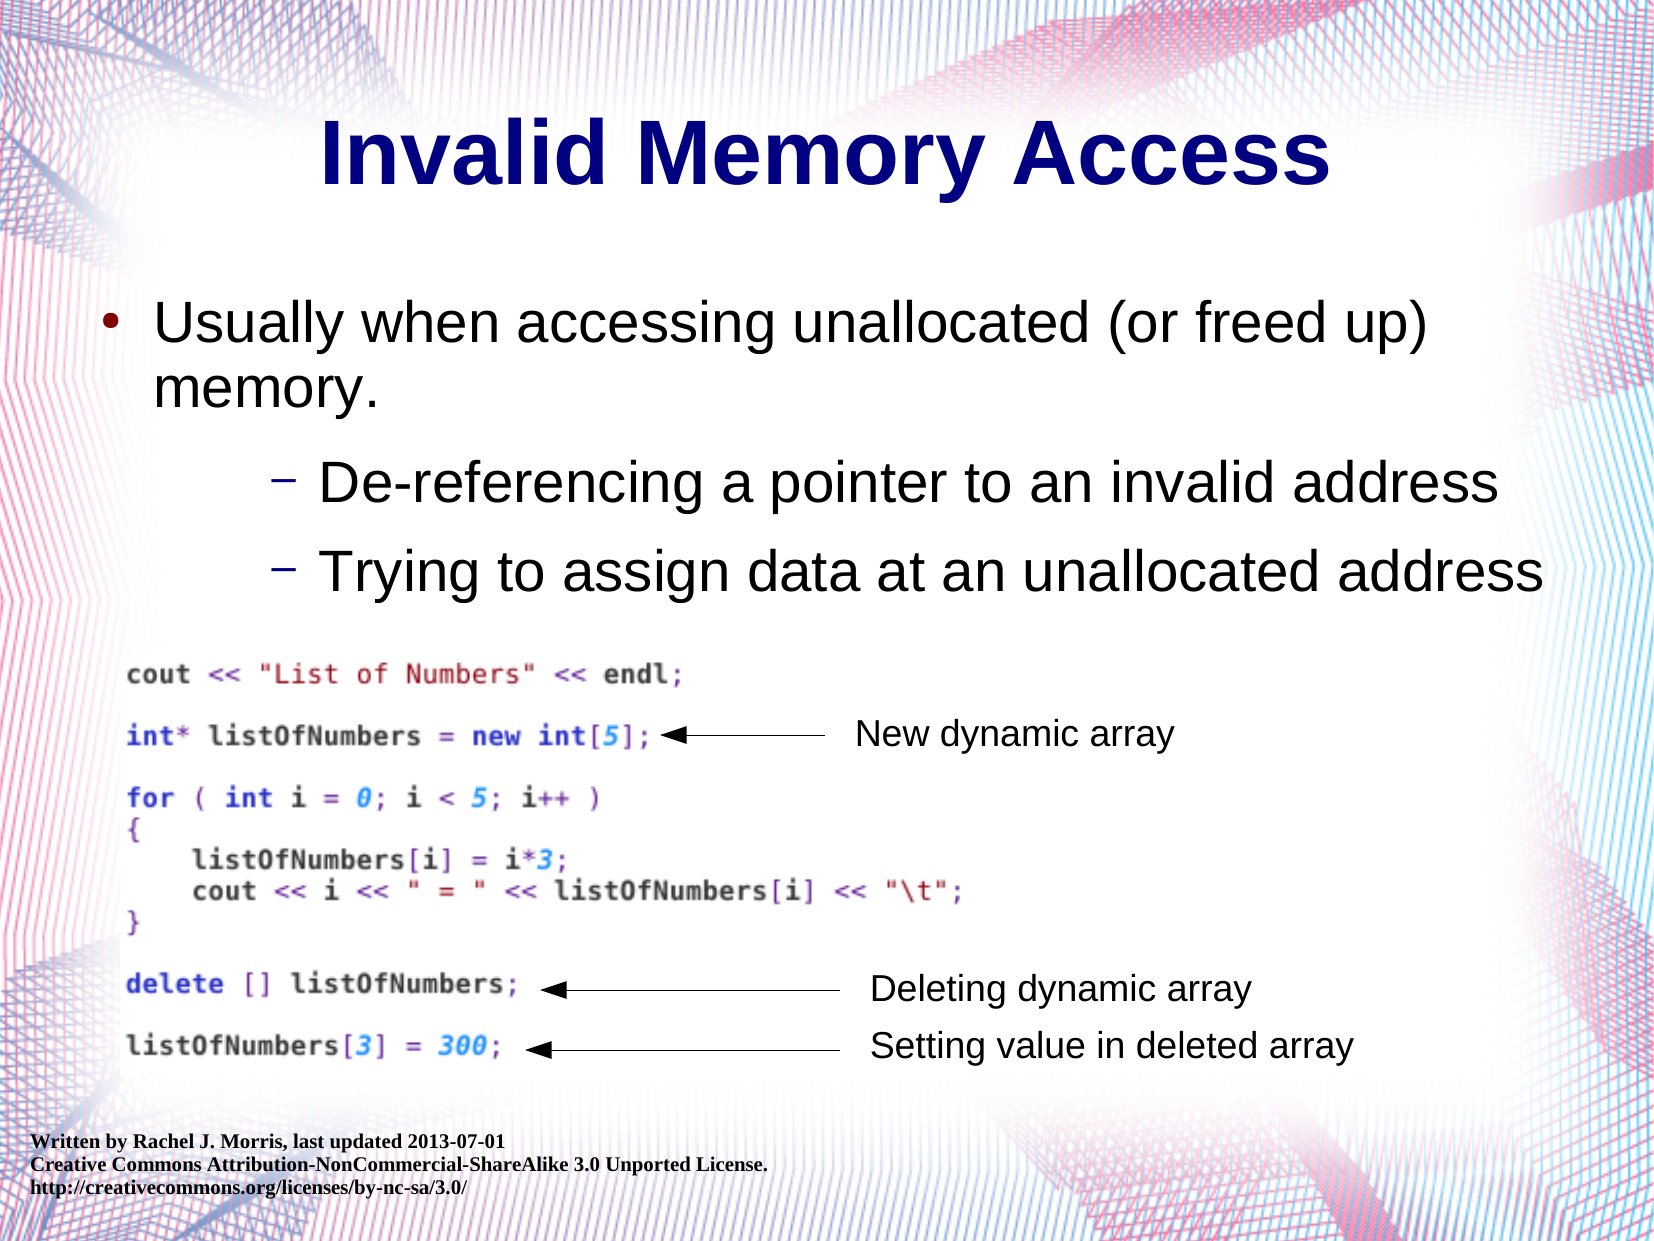

# Invalid Memory Access
Usually when accessing unallocated (or freed up) memory.
De-referencing a pointer to an invalid address
Trying to assign data at an unallocated address
New dynamic array
Deleting dynamic array
Setting value in deleted array